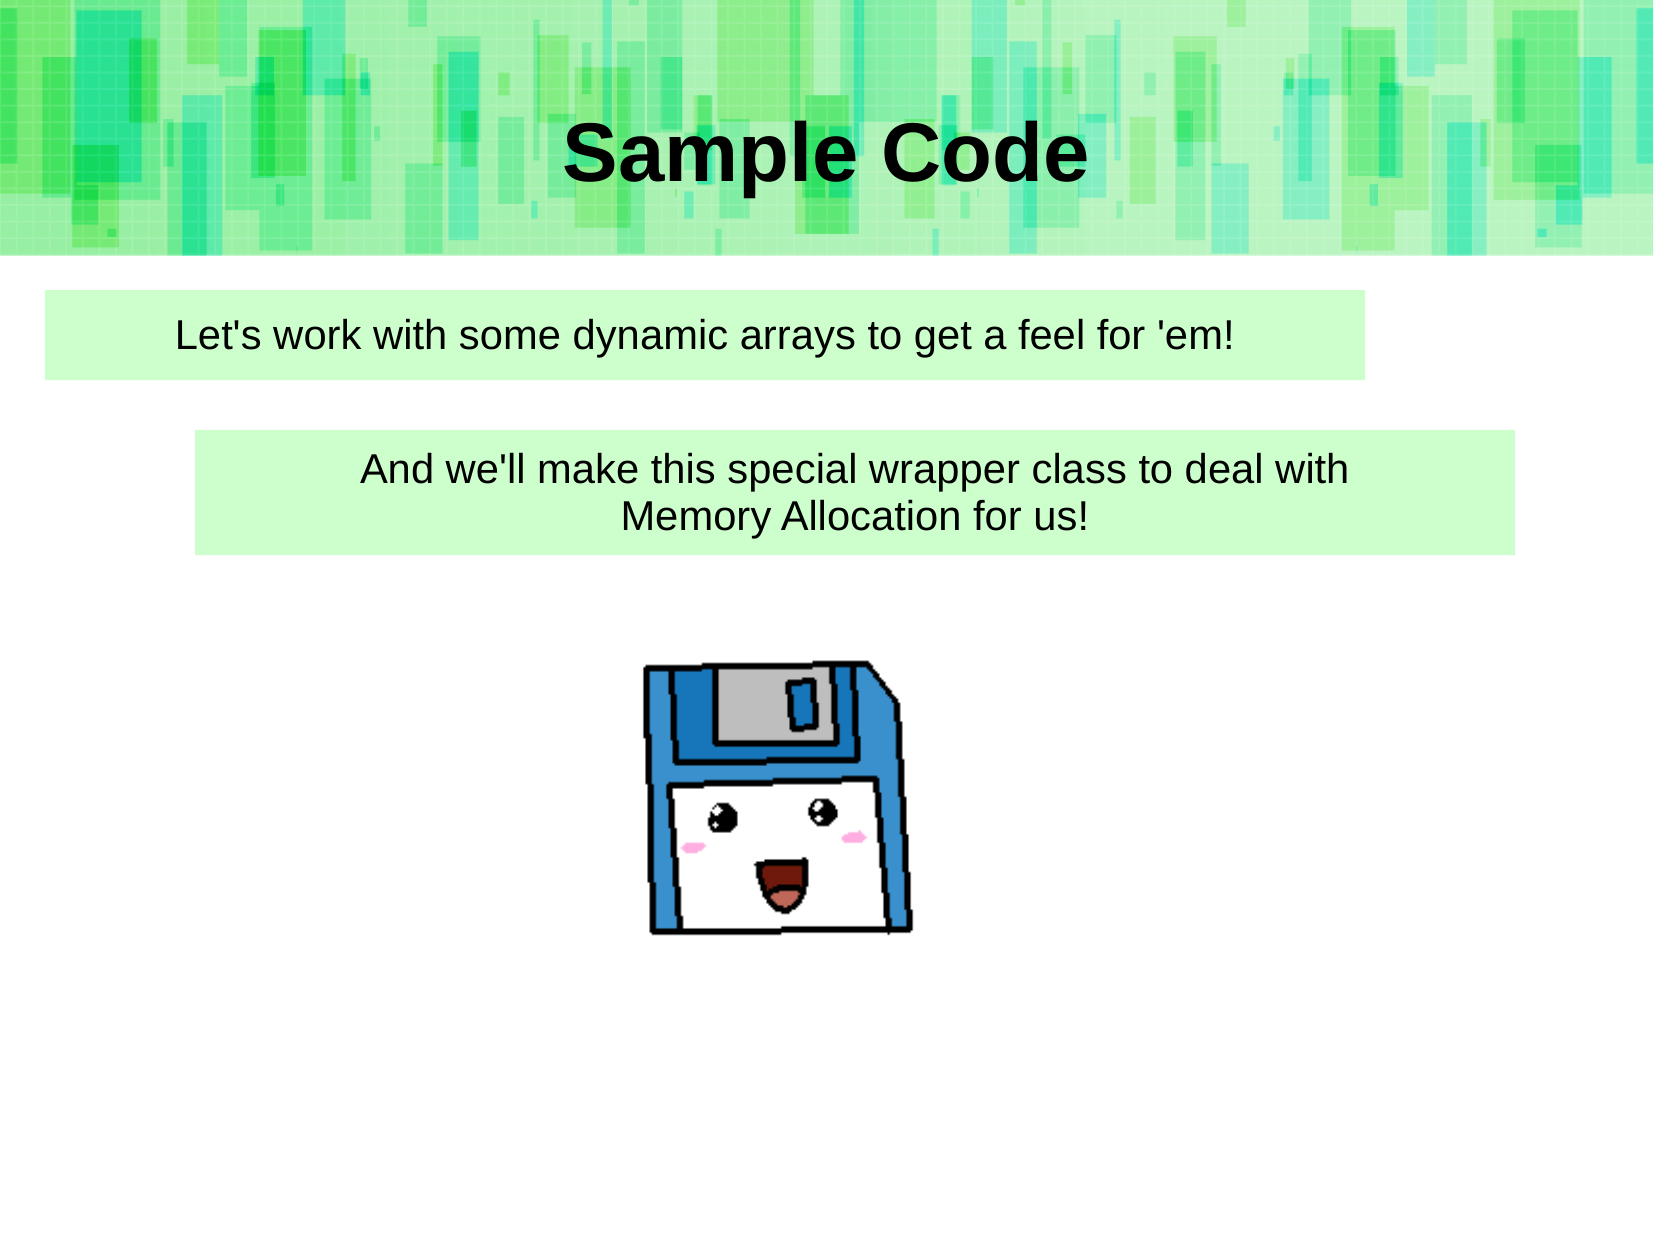

# Sample Code
Let's work with some dynamic arrays to get a feel for 'em!
And we'll make this special wrapper class to deal with
Memory Allocation for us!